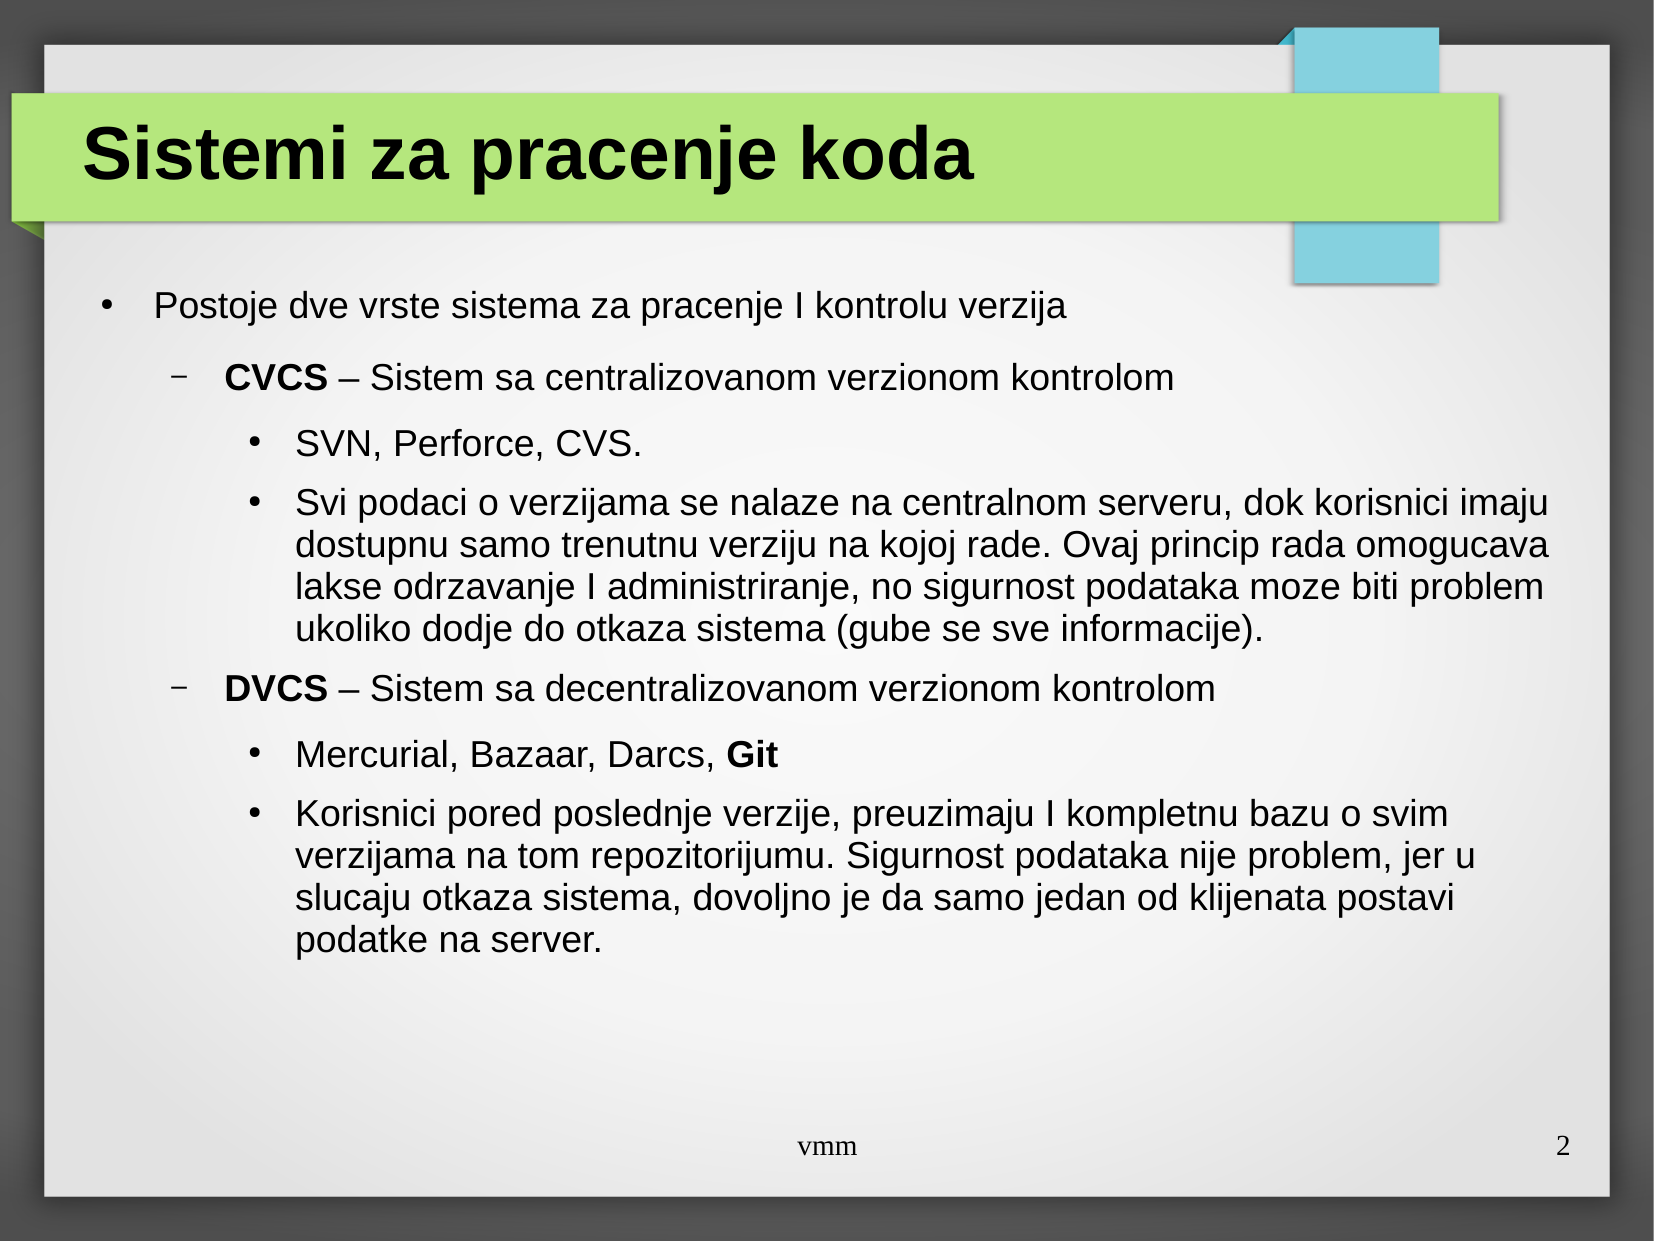

# Sistemi za pracenje koda
Postoje dve vrste sistema za pracenje I kontrolu verzija
CVCS – Sistem sa centralizovanom verzionom kontrolom
SVN, Perforce, CVS.
Svi podaci o verzijama se nalaze na centralnom serveru, dok korisnici imaju dostupnu samo trenutnu verziju na kojoj rade. Ovaj princip rada omogucava lakse odrzavanje I administriranje, no sigurnost podataka moze biti problem ukoliko dodje do otkaza sistema (gube se sve informacije).
DVCS – Sistem sa decentralizovanom verzionom kontrolom
Mercurial, Bazaar, Darcs, Git
Korisnici pored poslednje verzije, preuzimaju I kompletnu bazu o svim verzijama na tom repozitorijumu. Sigurnost podataka nije problem, jer u slucaju otkaza sistema, dovoljno je da samo jedan od klijenata postavi podatke na server.
vmm
2